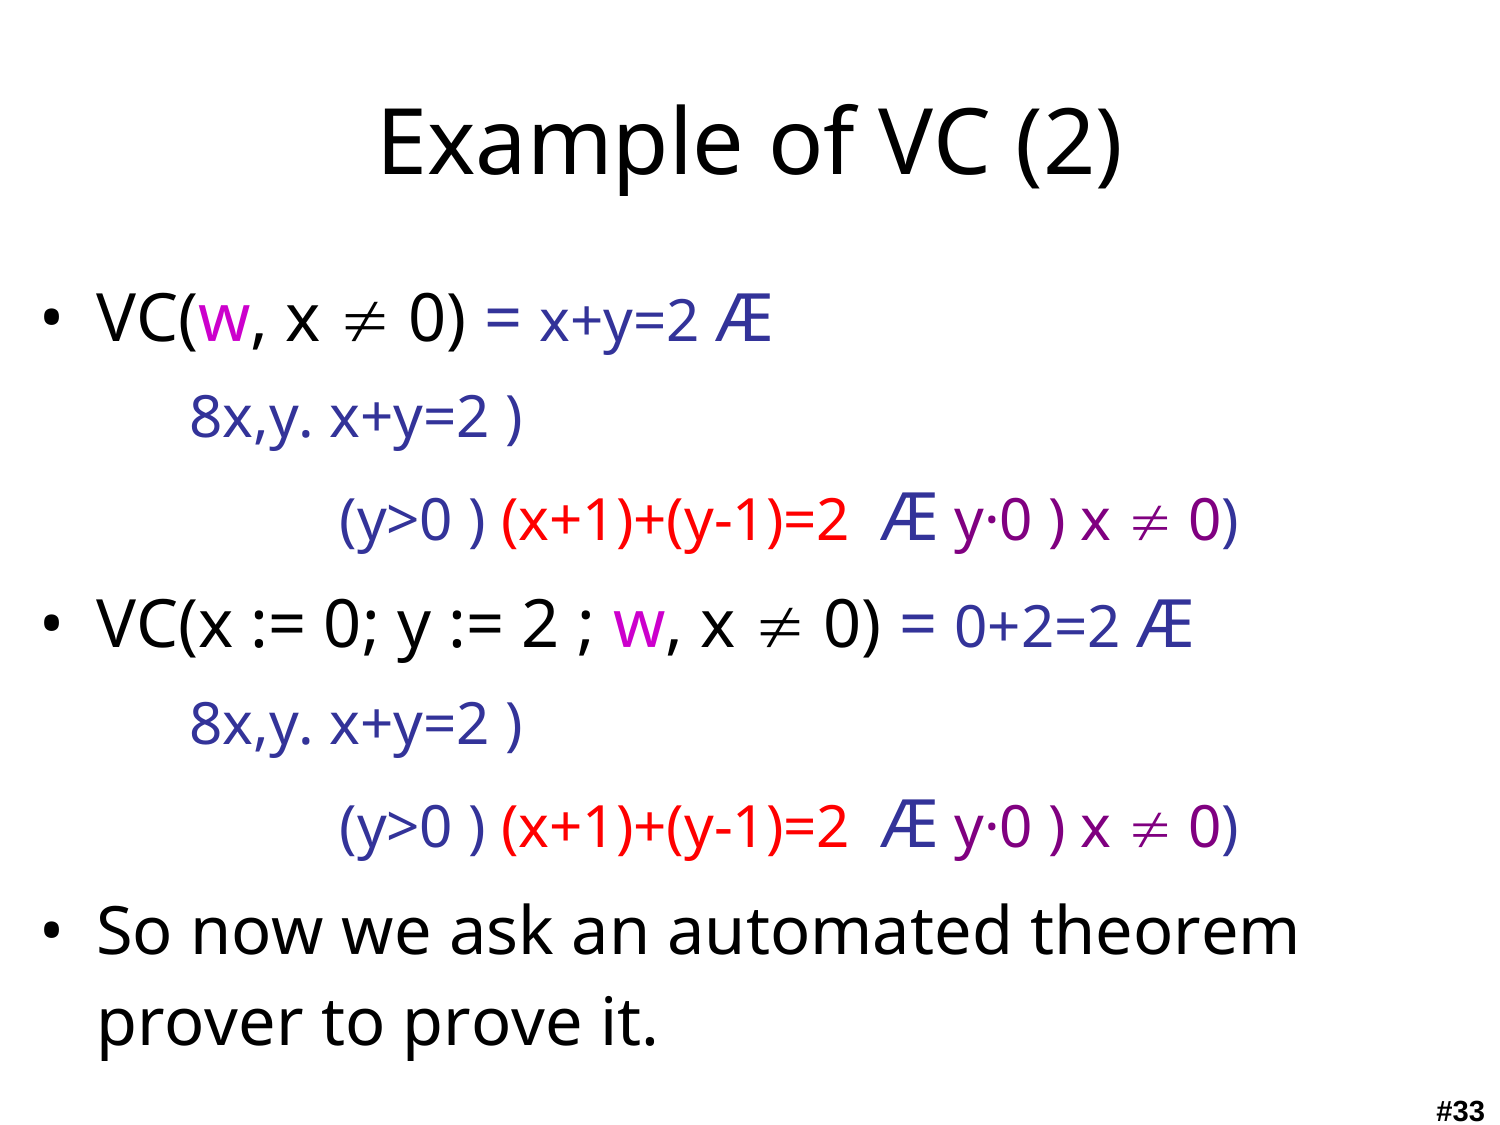

# Example of VC (2)
VC(w, x  0) = x+y=2 Æ
		8x,y. x+y=2 )
			(y>0 ) (x+1)+(y-1)=2 Æ y·0 ) x  0)
VC(x := 0; y := 2 ; w, x  0) = 0+2=2 Æ
		8x,y. x+y=2 )
			(y>0 ) (x+1)+(y-1)=2 Æ y·0 ) x  0)
So now we ask an automated theorem prover to prove it.
33